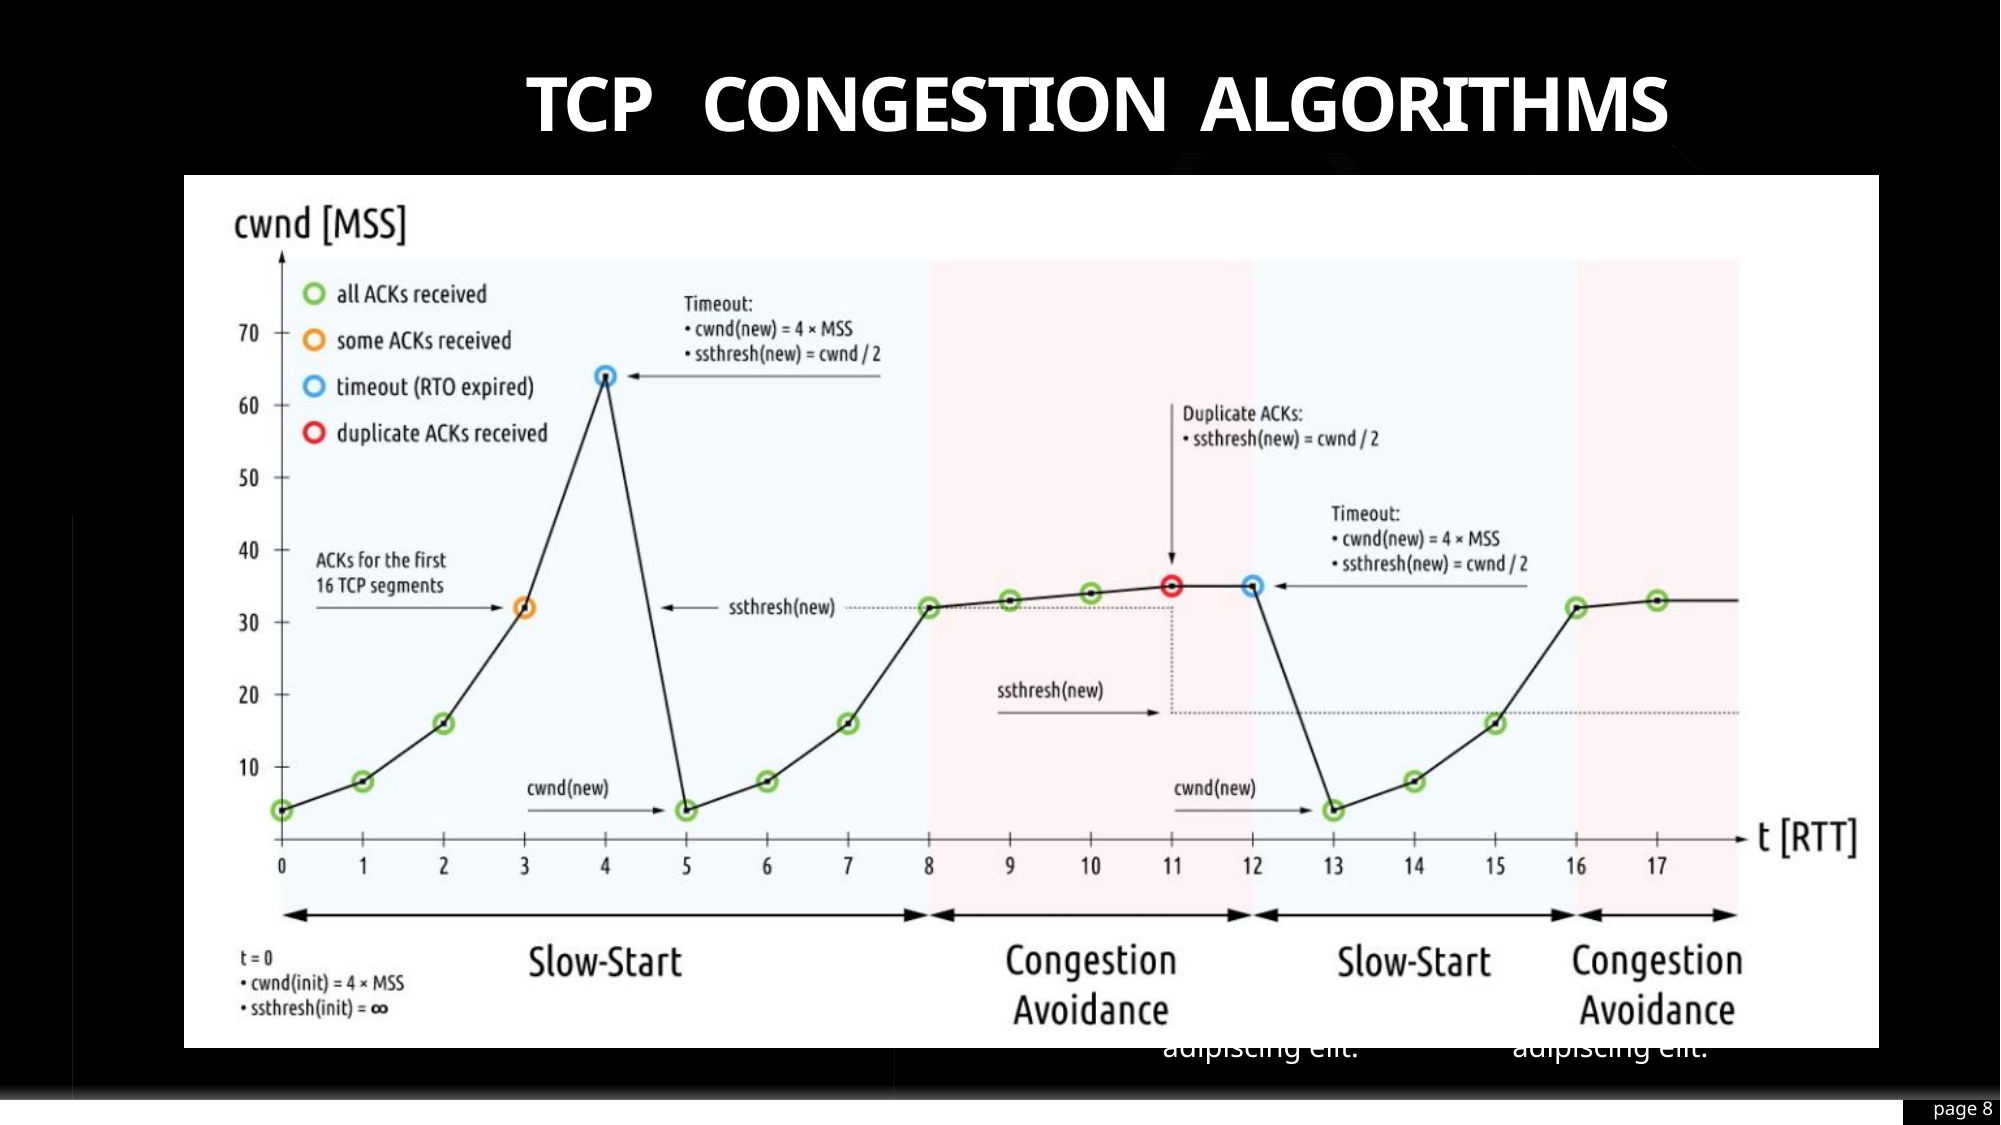

# Tcp congestıon algorıthms
Unique
Lorem ipsum dolor sit amet, consectetur adipiscing elit.
Lorem ipsum dolor sit amet, consectetur adipiscing elit.
Tested
Authentic
Lorem ipsum dolor sit amet, consectetur adipiscing elit.
Lorem ipsum dolor sit amet, consectetur adipiscing elit.
page